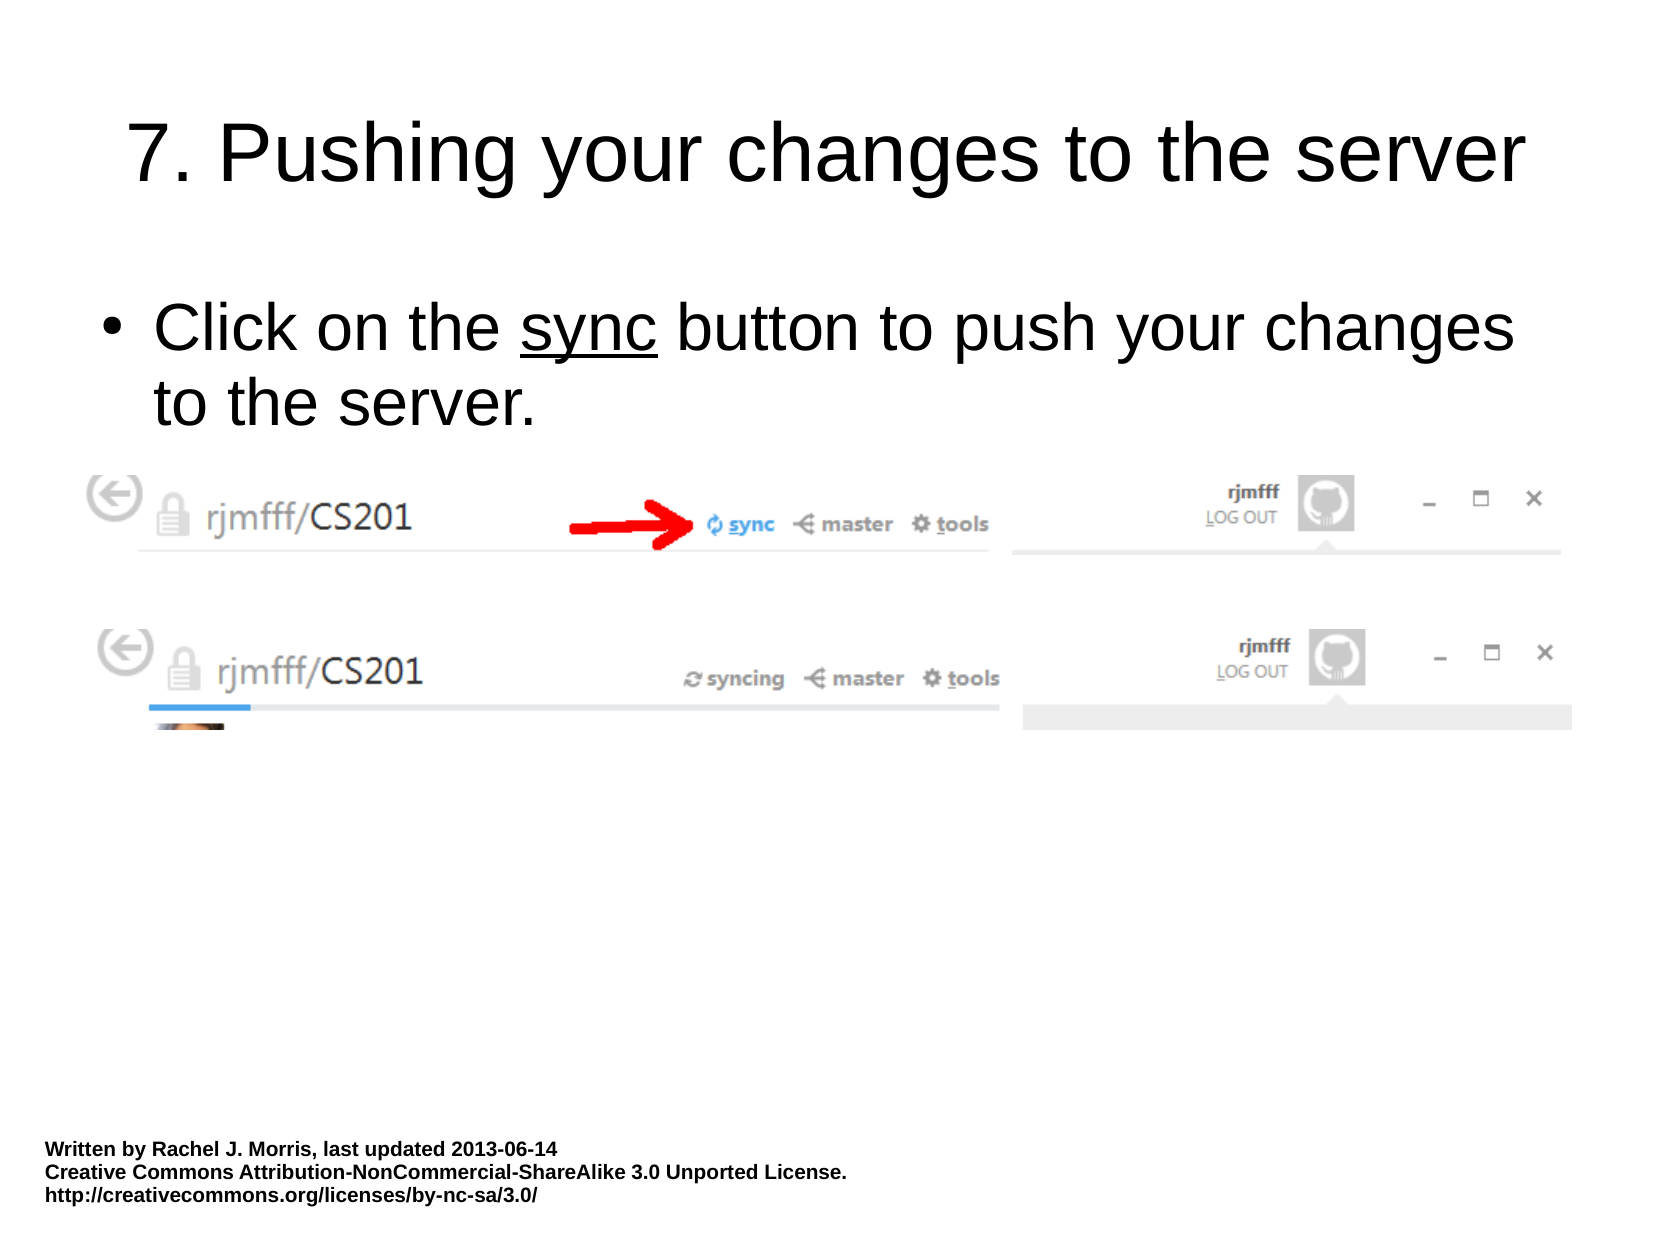

# 7. Pushing your changes to the server
Click on the sync button to push your changes to the server.